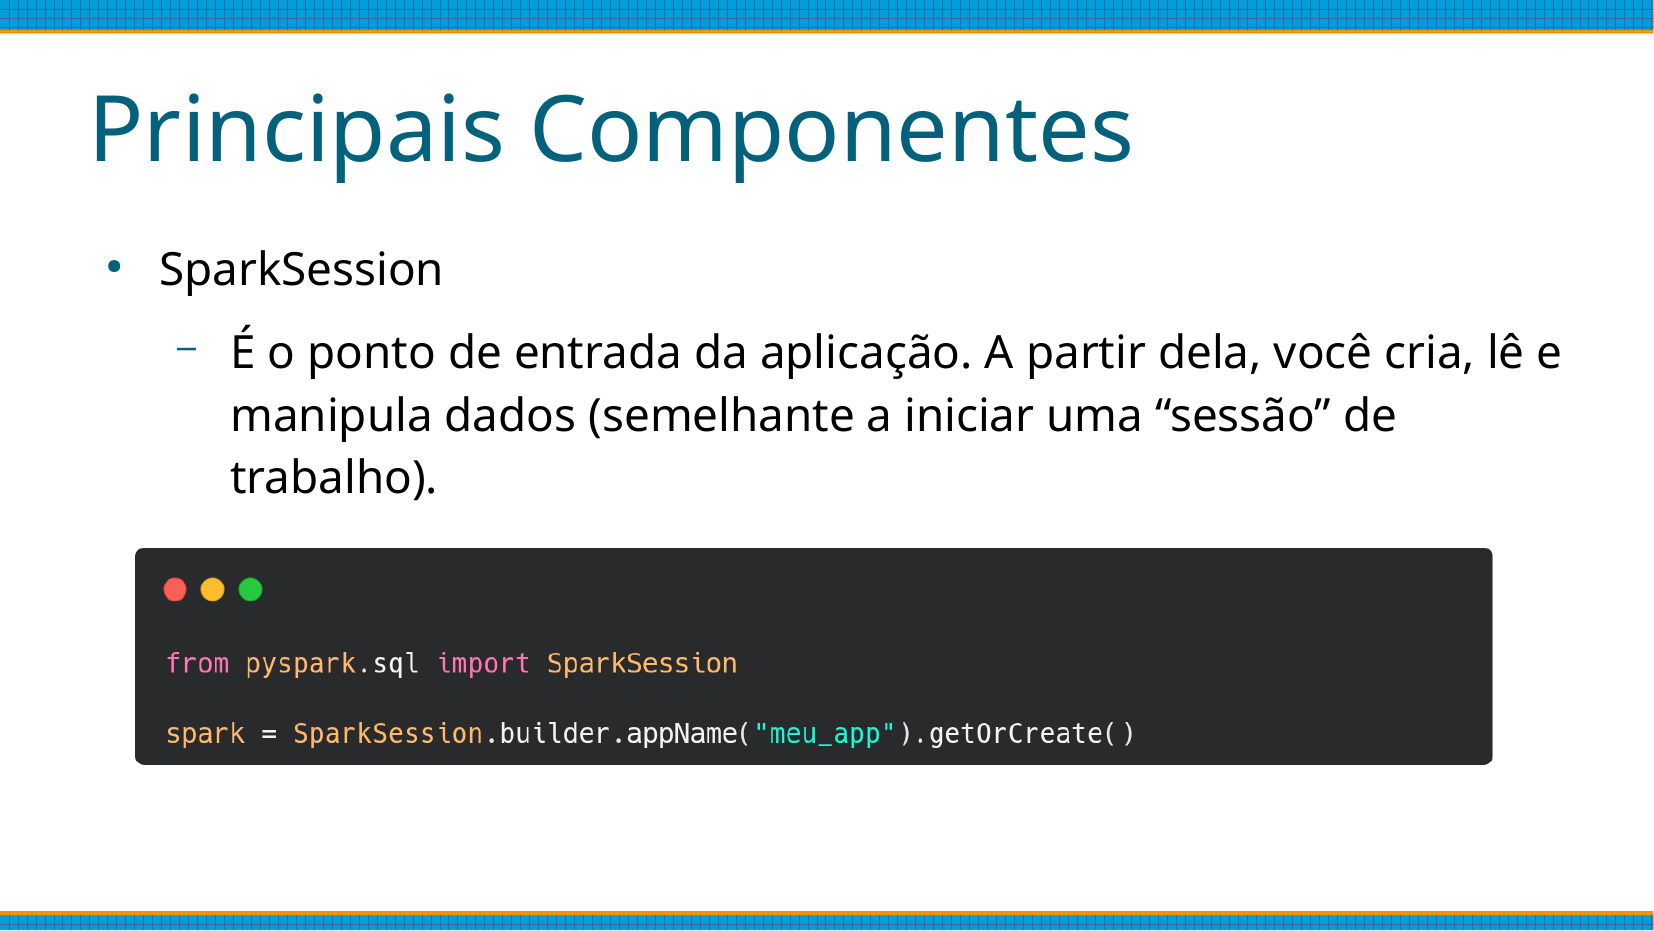

# Principais Componentes
SparkSession
É o ponto de entrada da aplicação. A partir dela, você cria, lê e manipula dados (semelhante a iniciar uma “sessão” de trabalho).